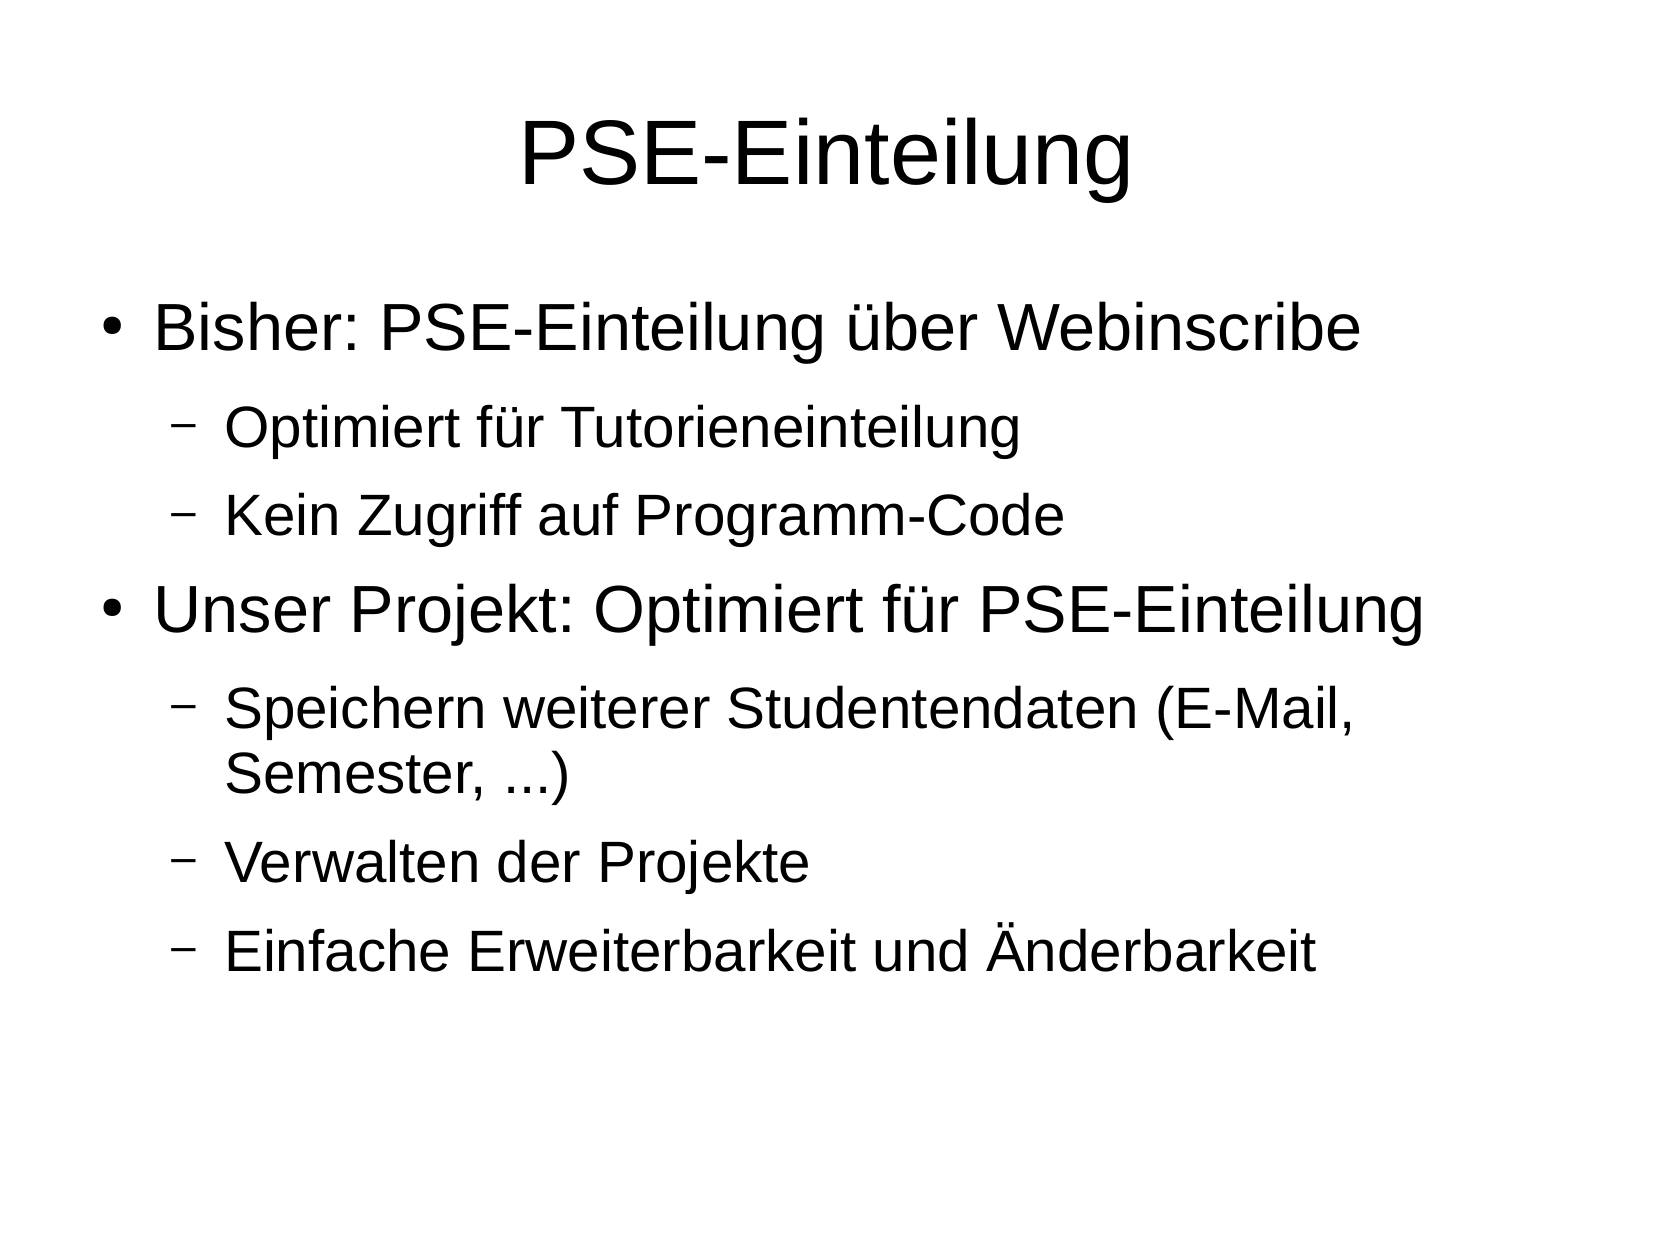

# PSE-Einteilung
Bisher: PSE-Einteilung über Webinscribe
Optimiert für Tutorieneinteilung
Kein Zugriff auf Programm-Code
Unser Projekt: Optimiert für PSE-Einteilung
Speichern weiterer Studentendaten (E-Mail, Semester, ...)
Verwalten der Projekte
Einfache Erweiterbarkeit und Änderbarkeit